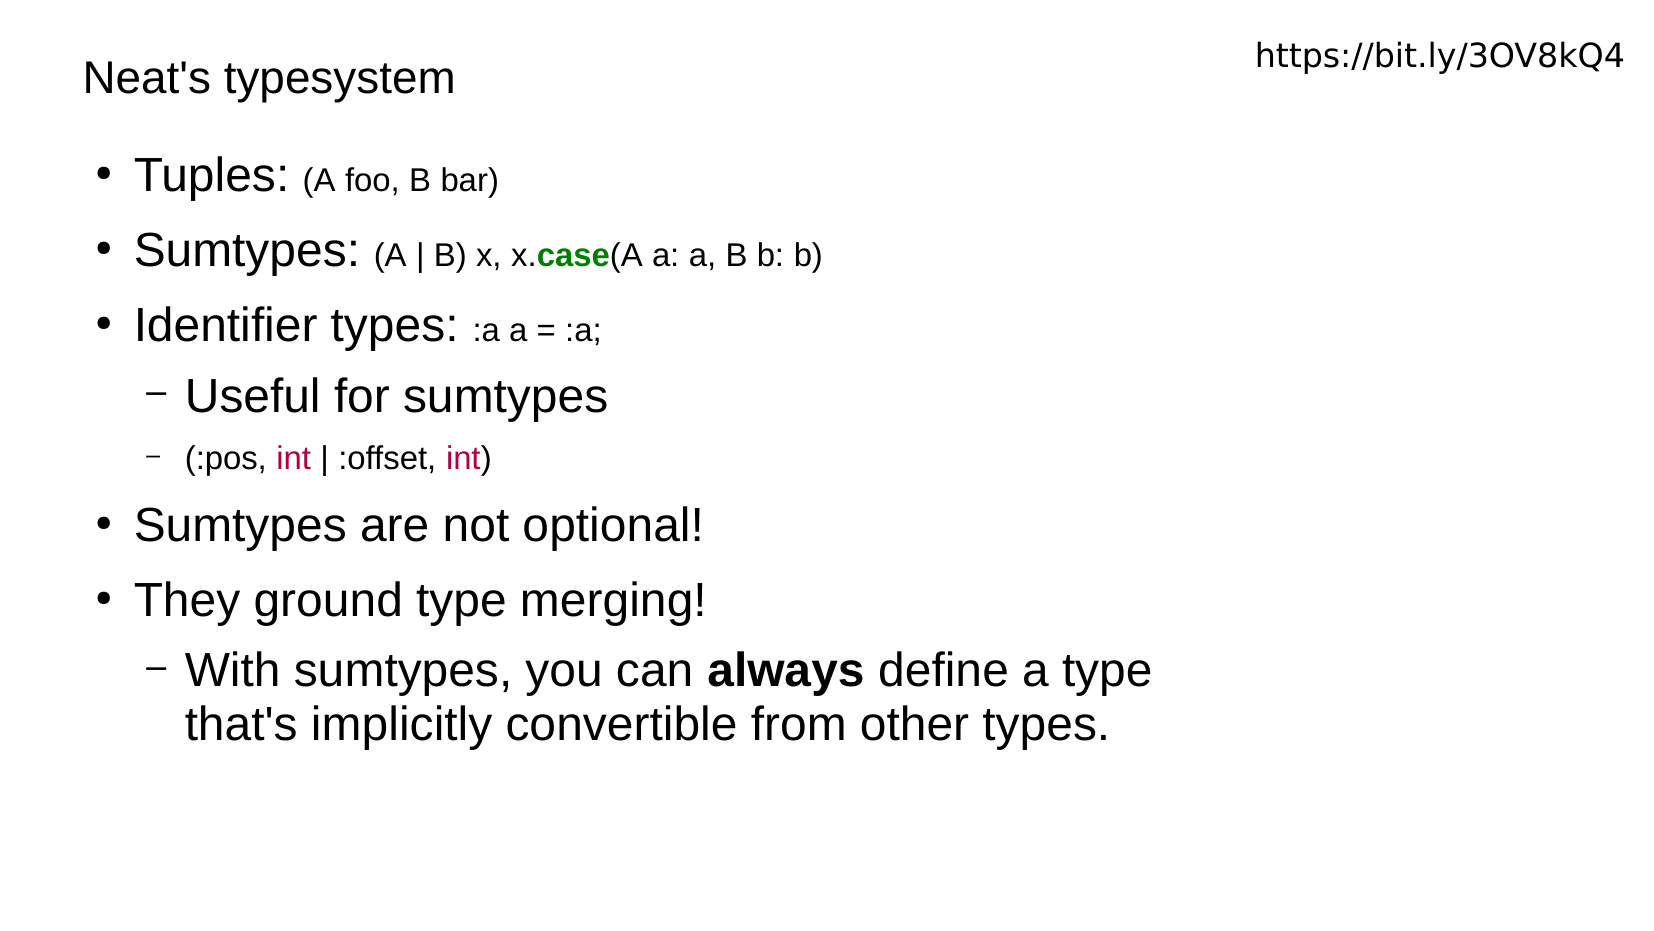

# Neat's typesystem
Tuples: (A foo, B bar)
Sumtypes: (A | B) x, x.case(A a: a, B b: b)
Identifier types: :a a = :a;
Useful for sumtypes
(:pos, int | :offset, int)
Sumtypes are not optional!
They ground type merging!
With sumtypes, you can always define a type
that's implicitly convertible from other types.